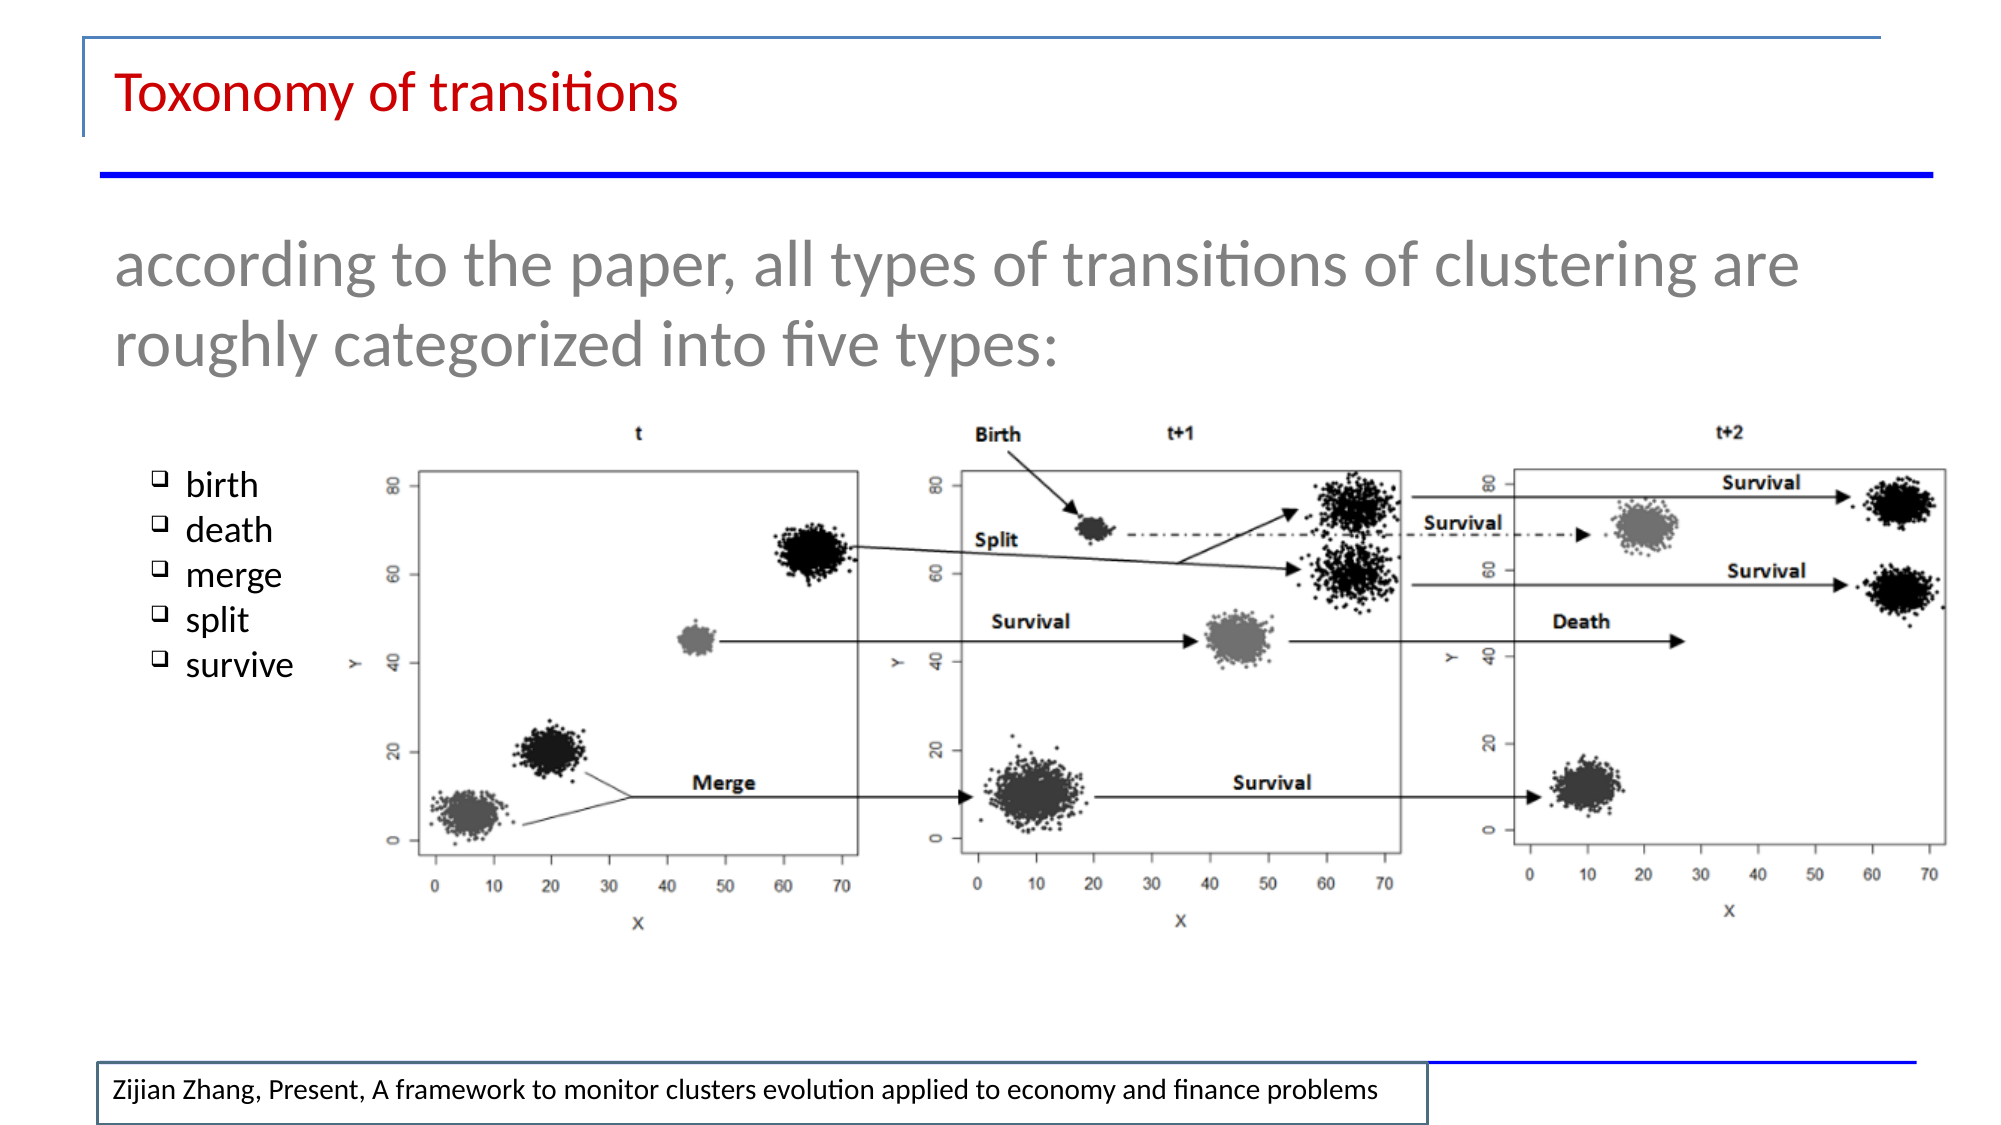

Toxonomy of transitions
according to the paper, all types of transitions of clustering are roughly categorized into five types:
birth
death
merge
split
survive
Zijian Zhang, Present, A framework to monitor clusters evolution applied to economy and finance problems